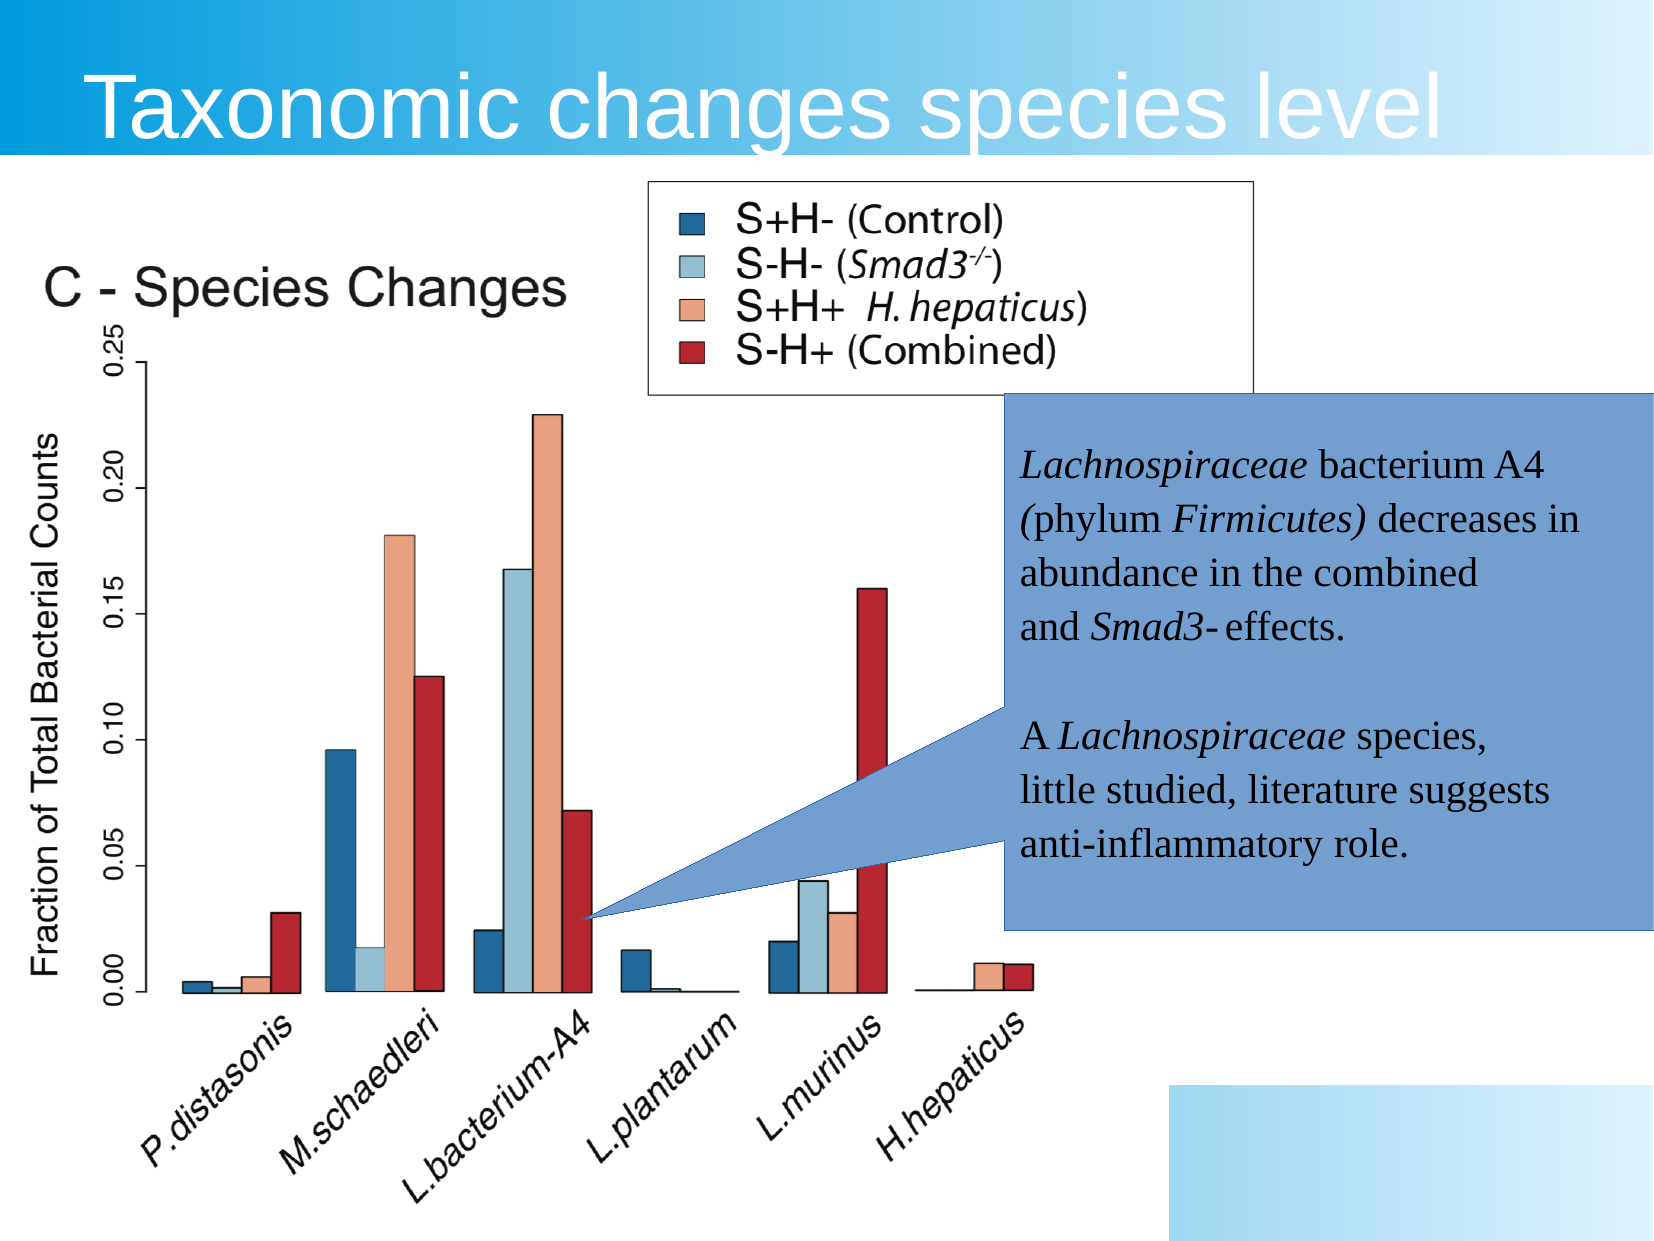

Taxonomic changes species level
Lachnospiraceae bacterium A4
(phylum Firmicutes) decreases in
abundance in the combined
and Smad3- effects.
A Lachnospiraceae species,
little studied, literature suggests
anti-inflammatory role.